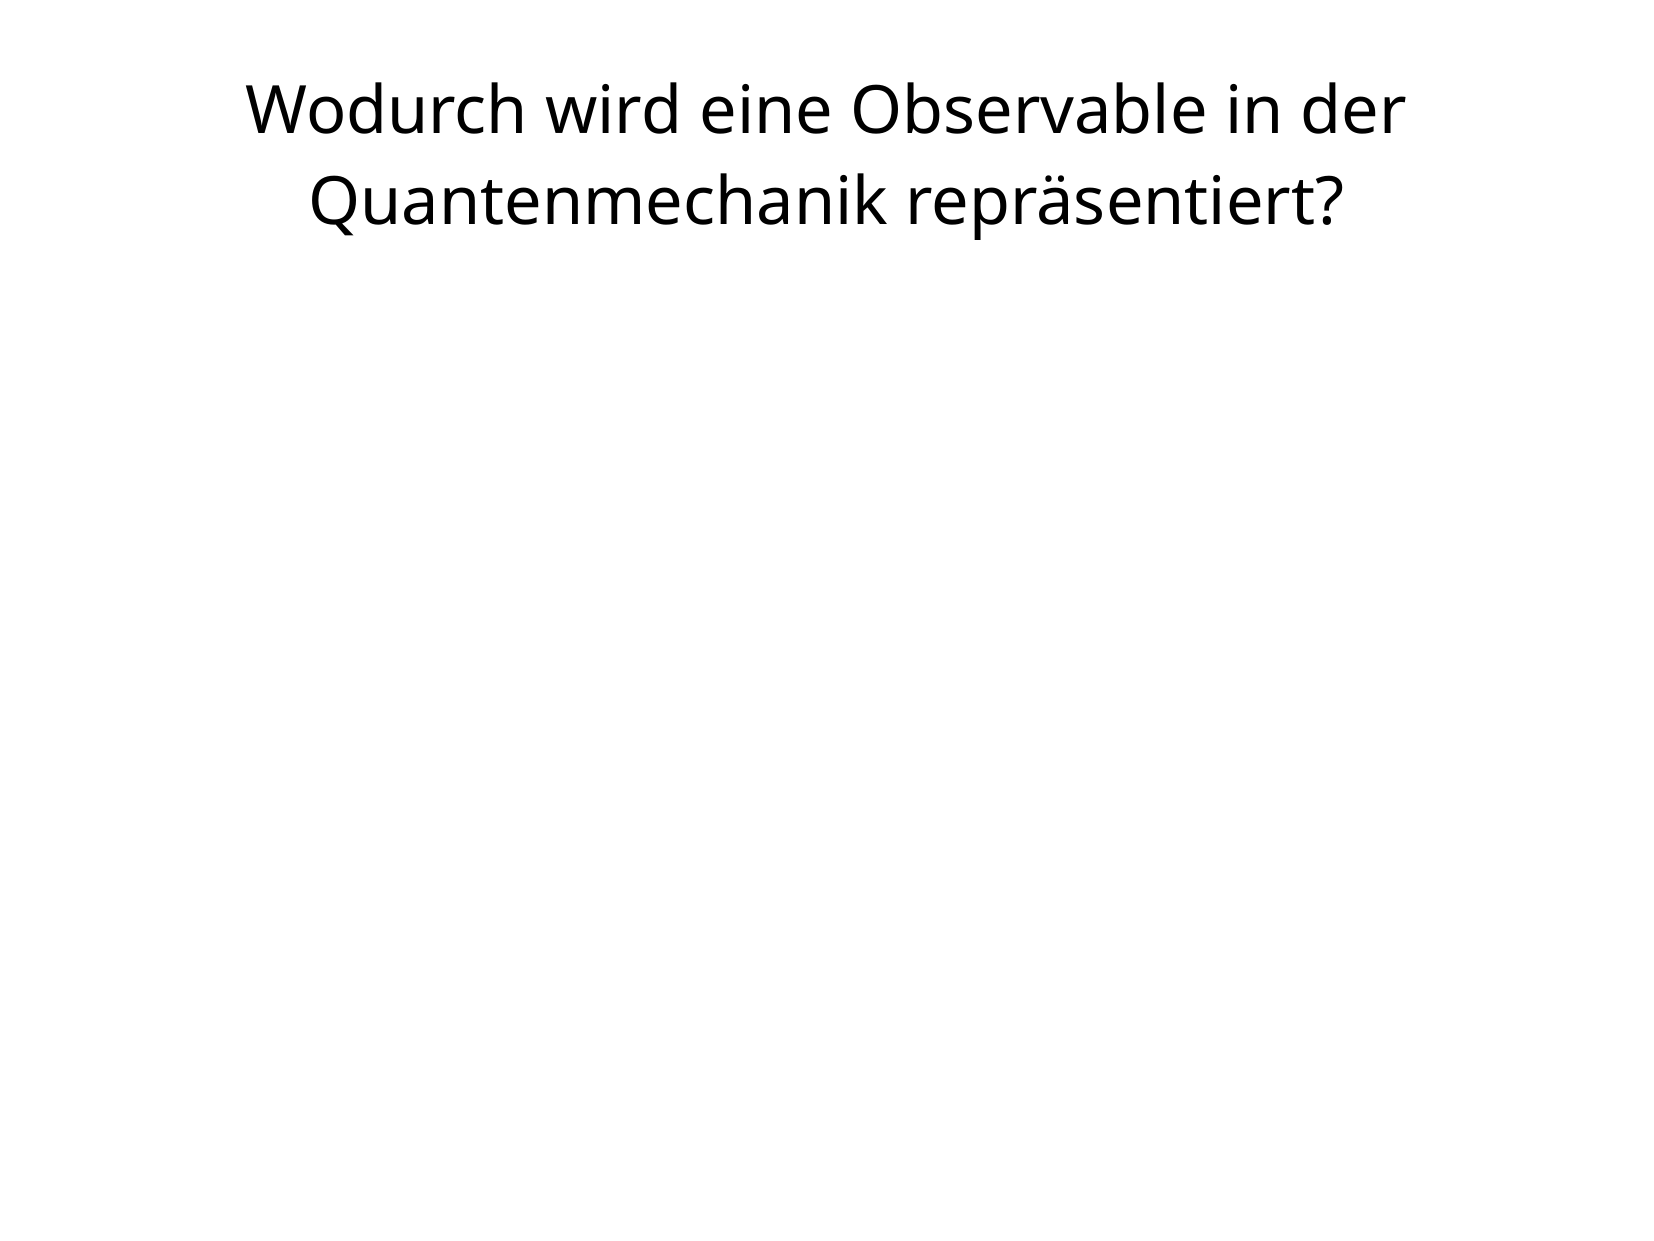

# Wodurch wird eine Observable in der Quantenmechanik repräsentiert?